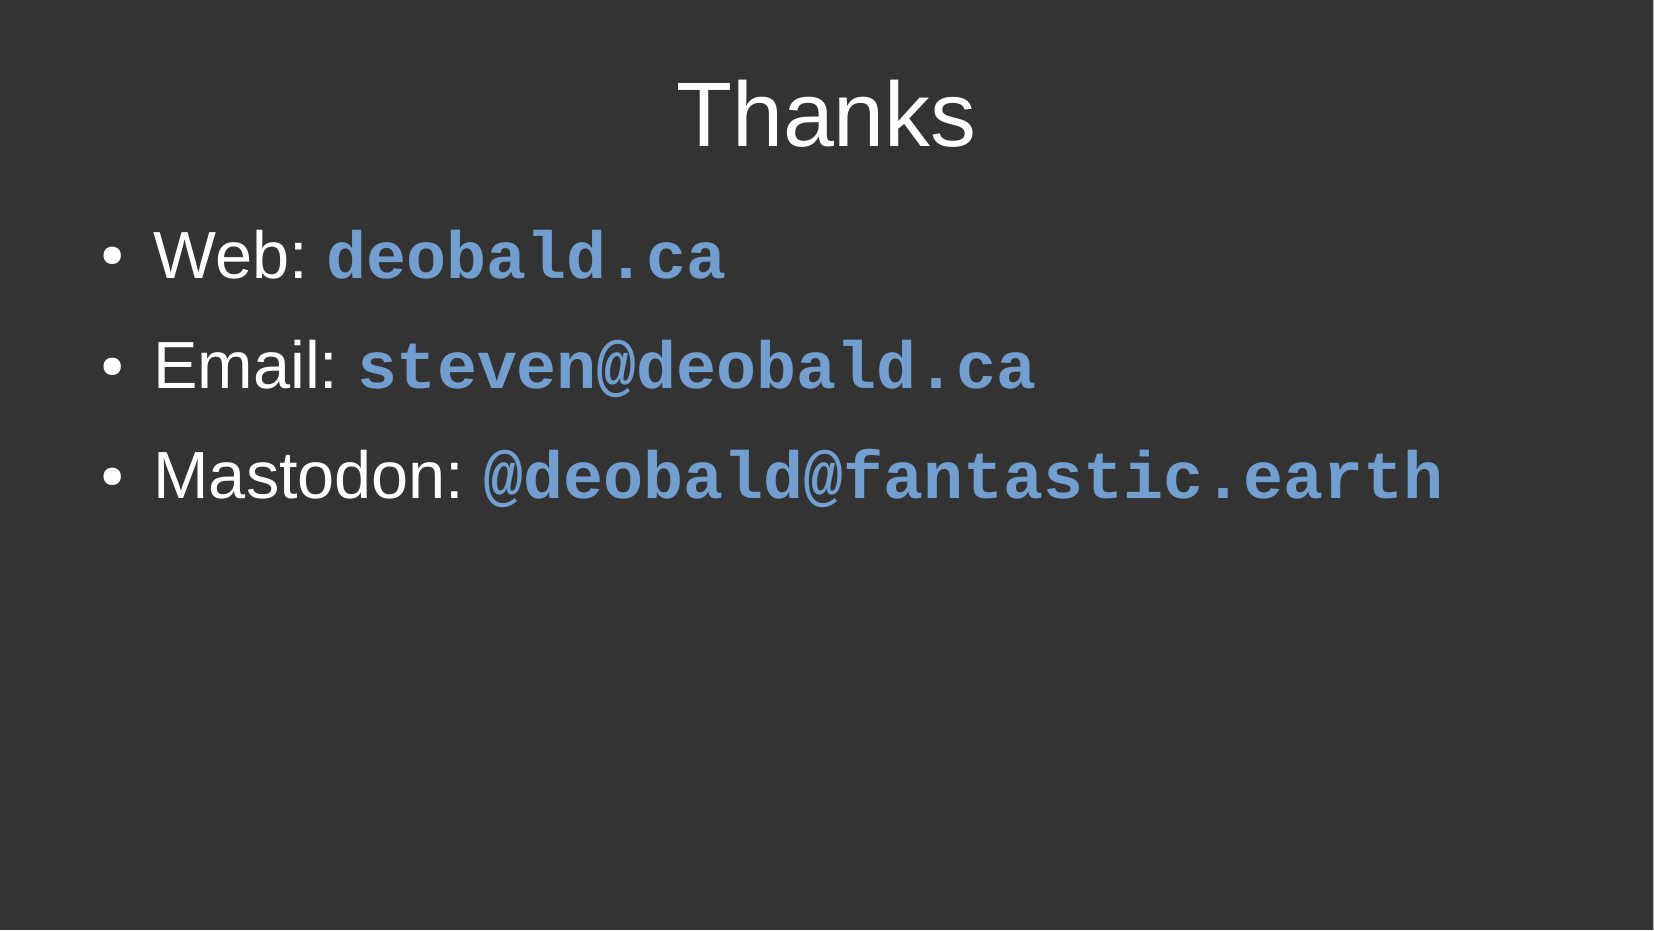

# Thanks
Web: deobald.ca
Email: steven@deobald.ca
Mastodon: @deobald@fantastic.earth